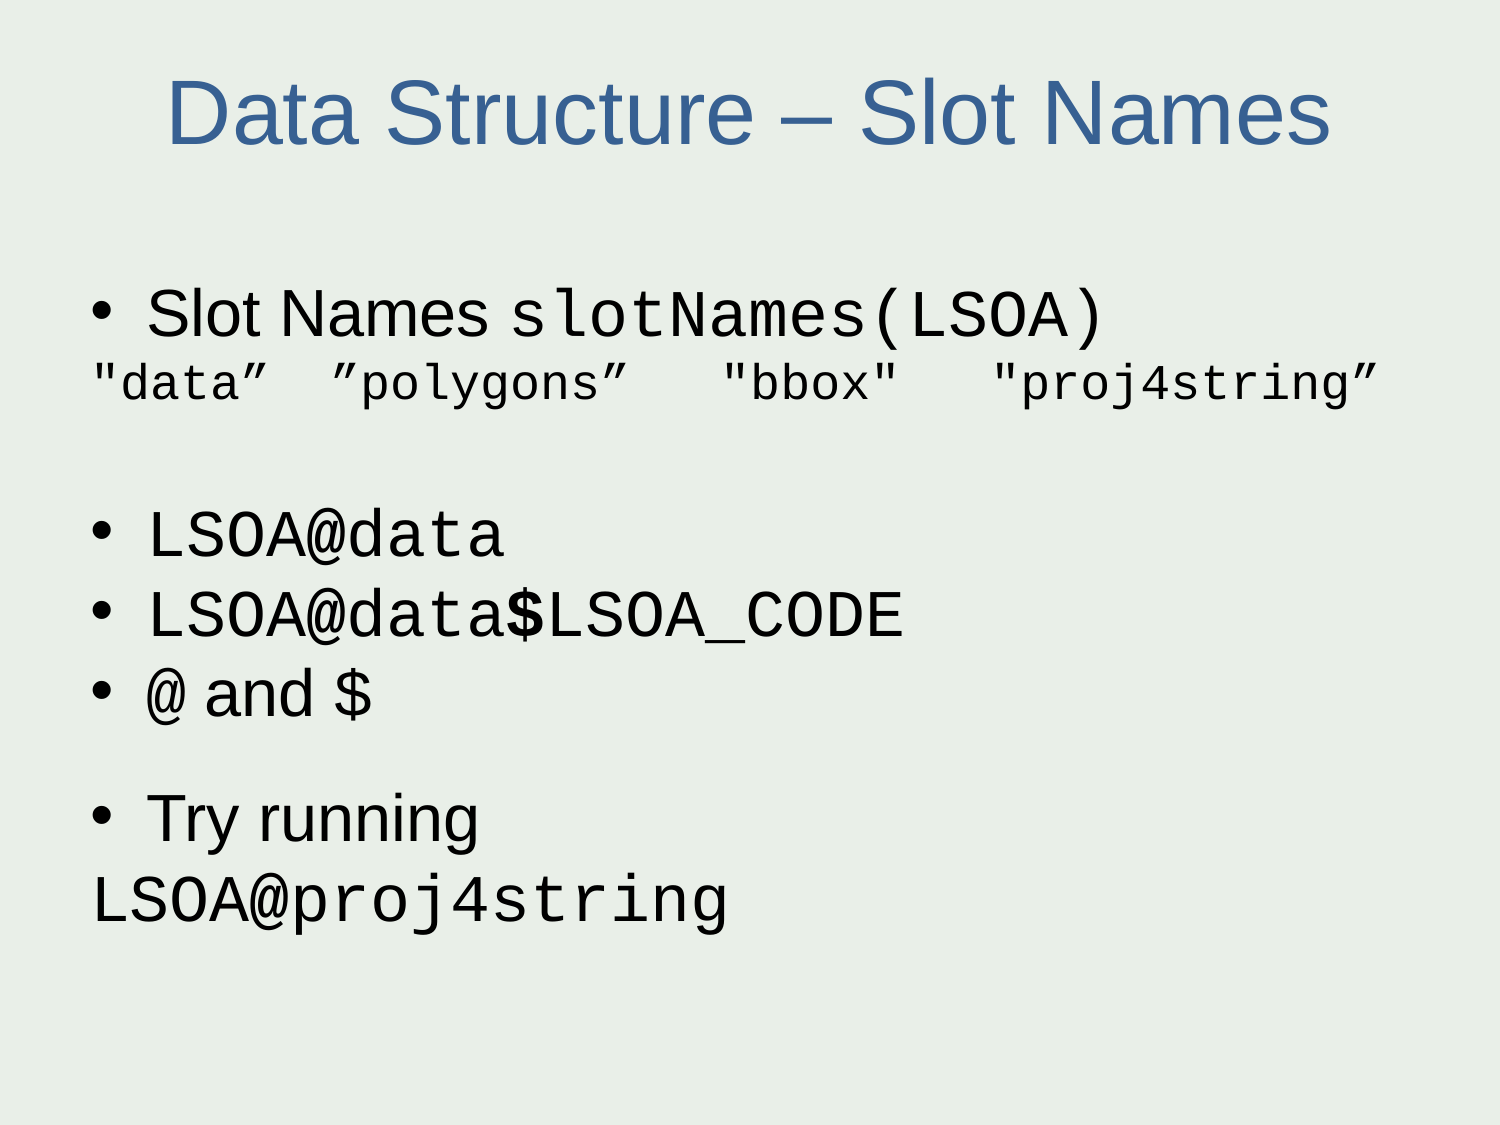

Data Structure – Slot Names
Slot Names slotNames(LSOA)
"data” ”polygons” "bbox" "proj4string”
LSOA@data
LSOA@data$LSOA_CODE
@ and $
Try running
LSOA@proj4string